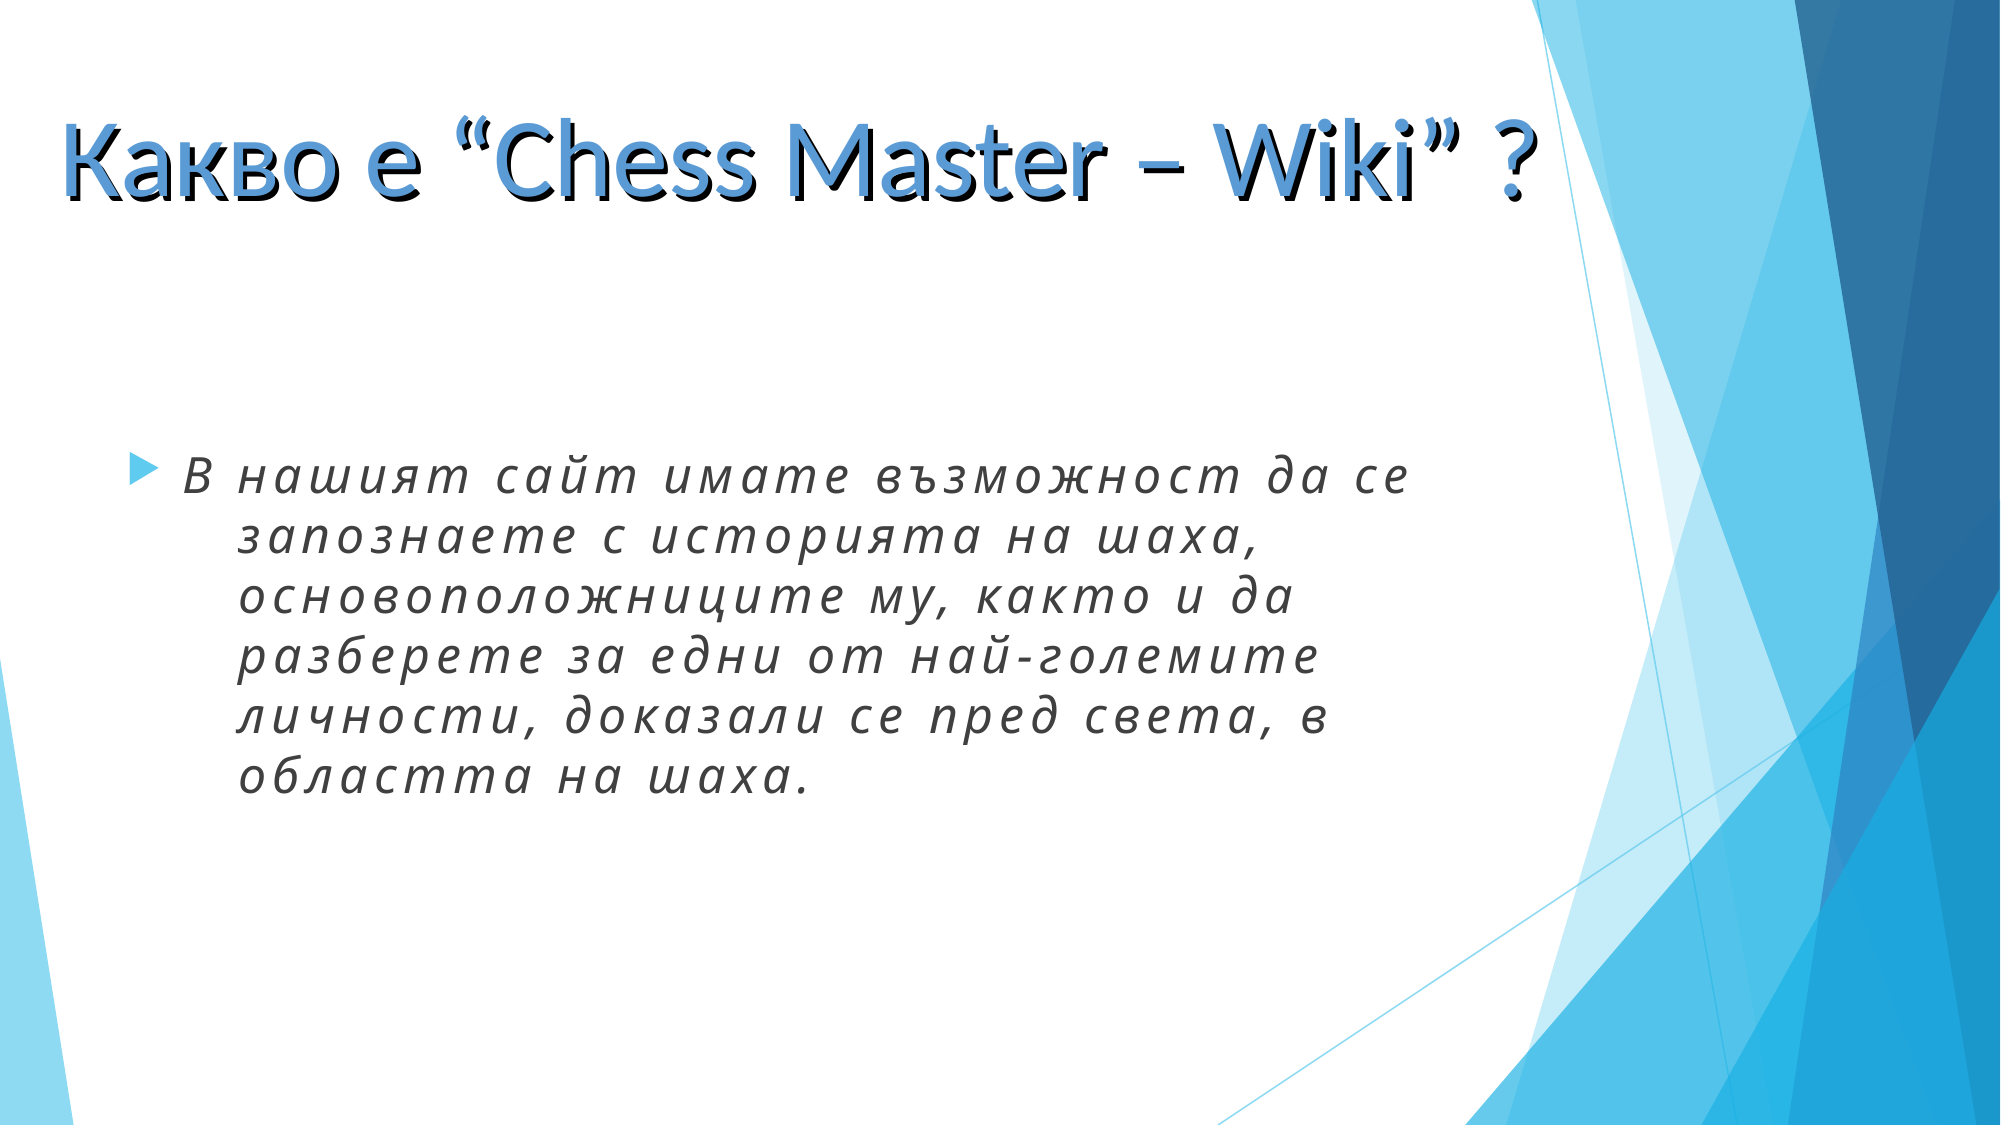

Какво е “Chess Master – Wiki” ?
# В нашият сайт имате възможност да се запознаете с историята на шаха, основоположниците му, както и да разберете за едни от най-големите личности, доказали се пред света, в областта на шаха.